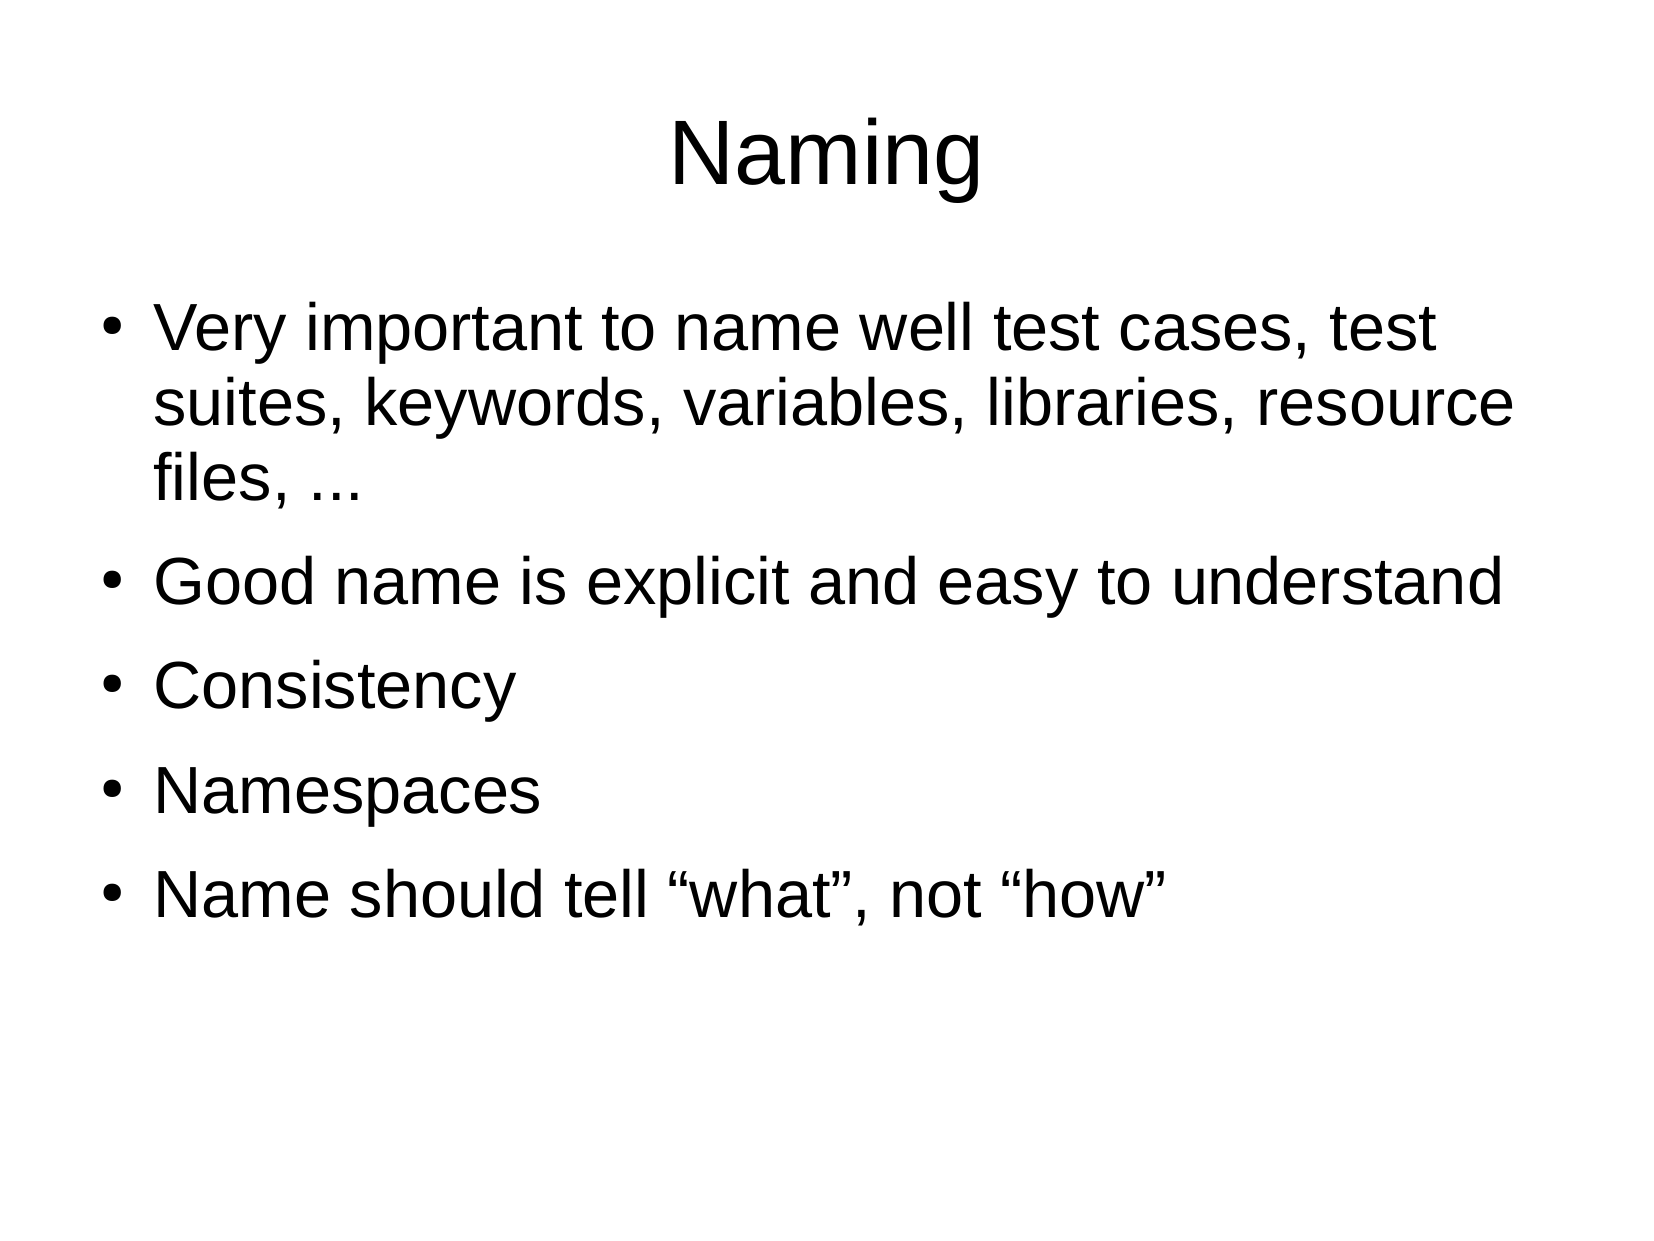

# Naming
Very important to name well test cases, test suites, keywords, variables, libraries, resource files, ...
Good name is explicit and easy to understand
Consistency
Namespaces
Name should tell “what”, not “how”